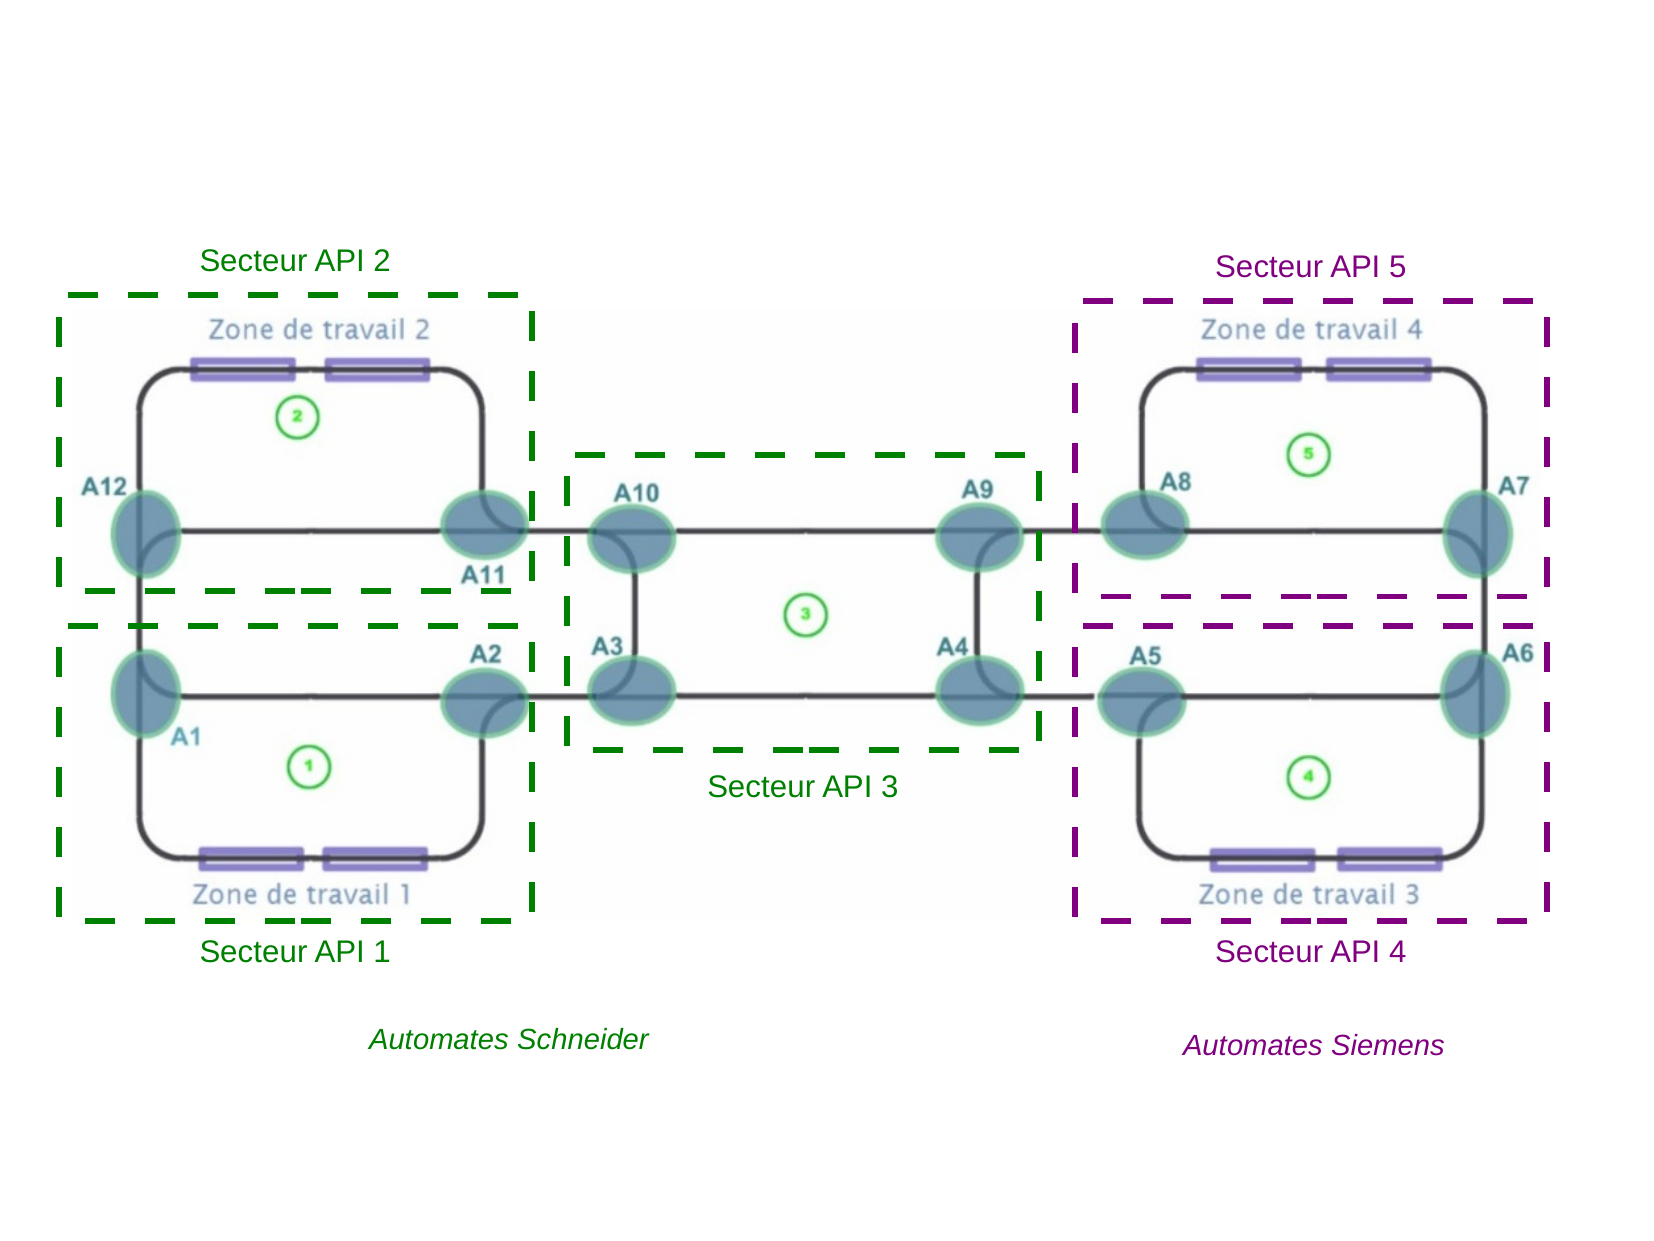

Secteur API 2
Secteur API 5
Secteur API 3
Secteur API 1
Secteur API 4
Automates Schneider
Automates Siemens